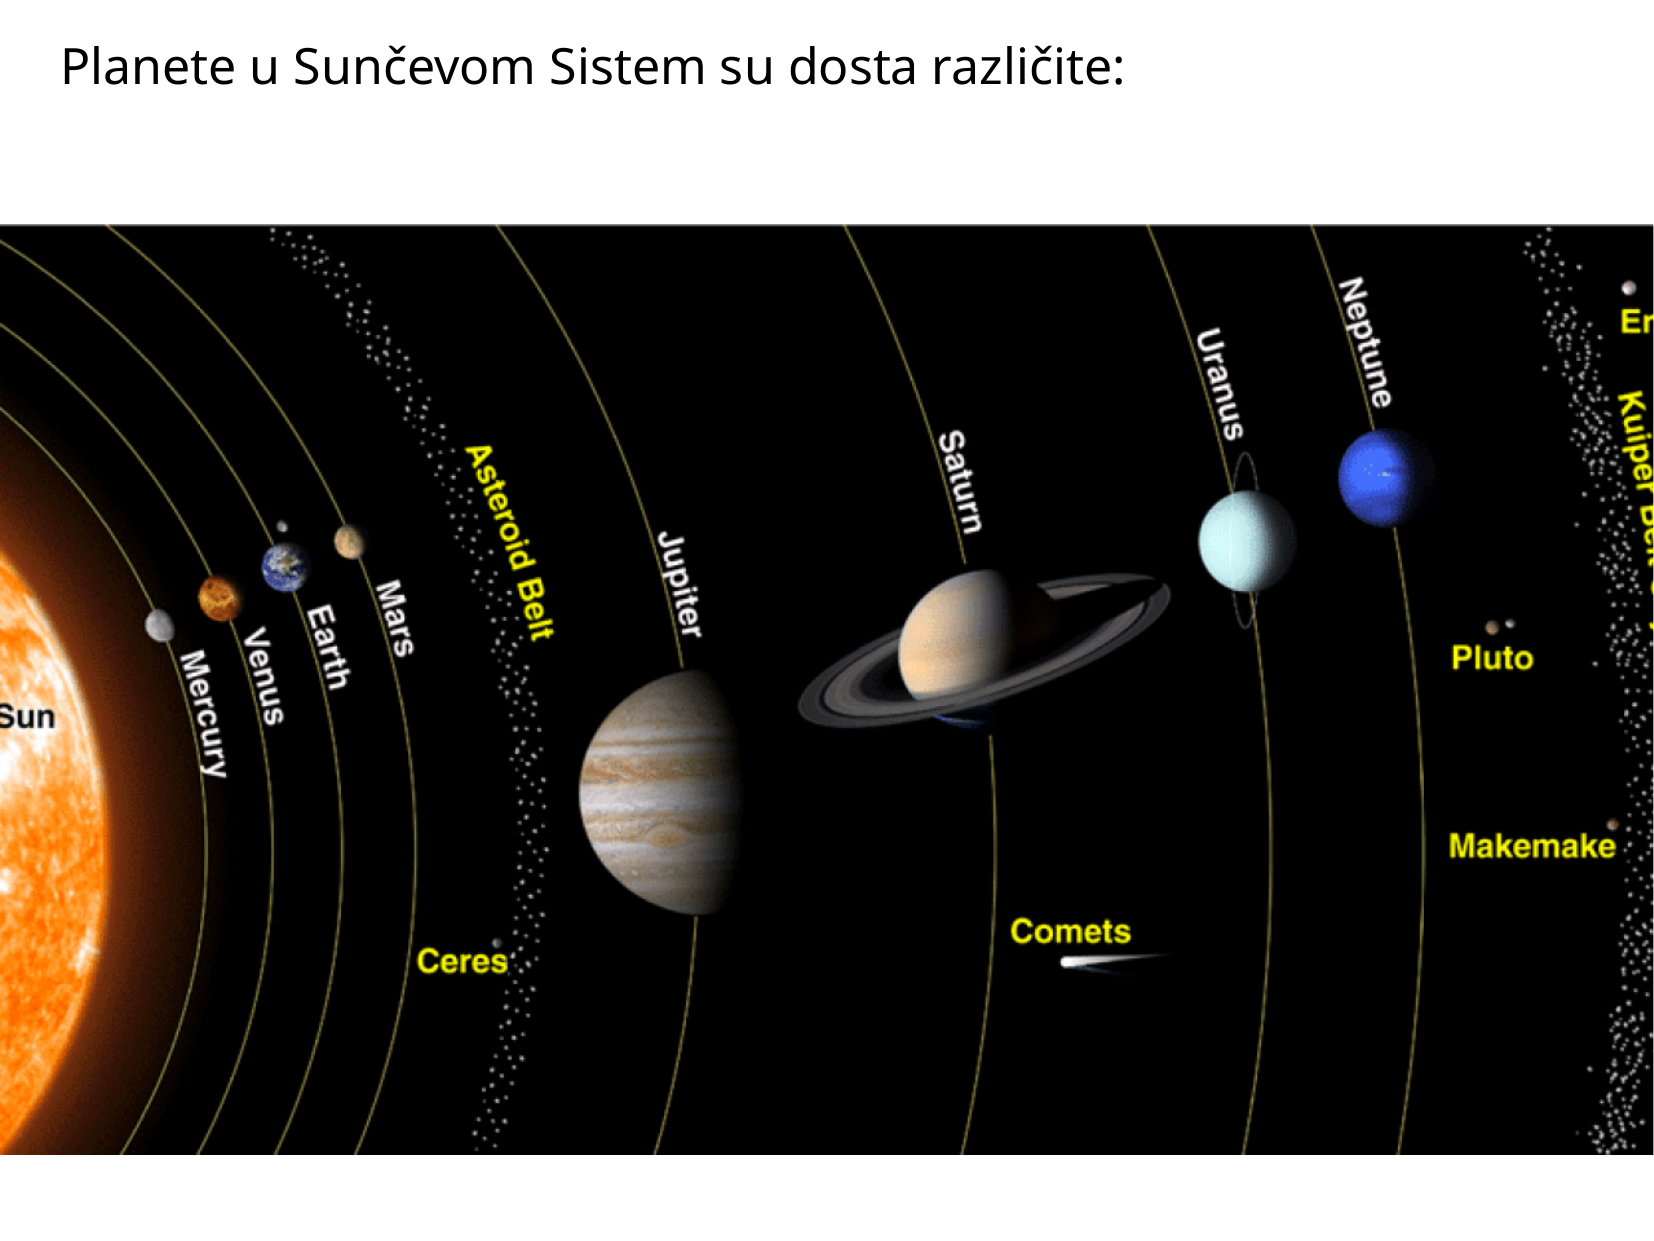

# Planete u Sunčevom Sistem su dosta različite: